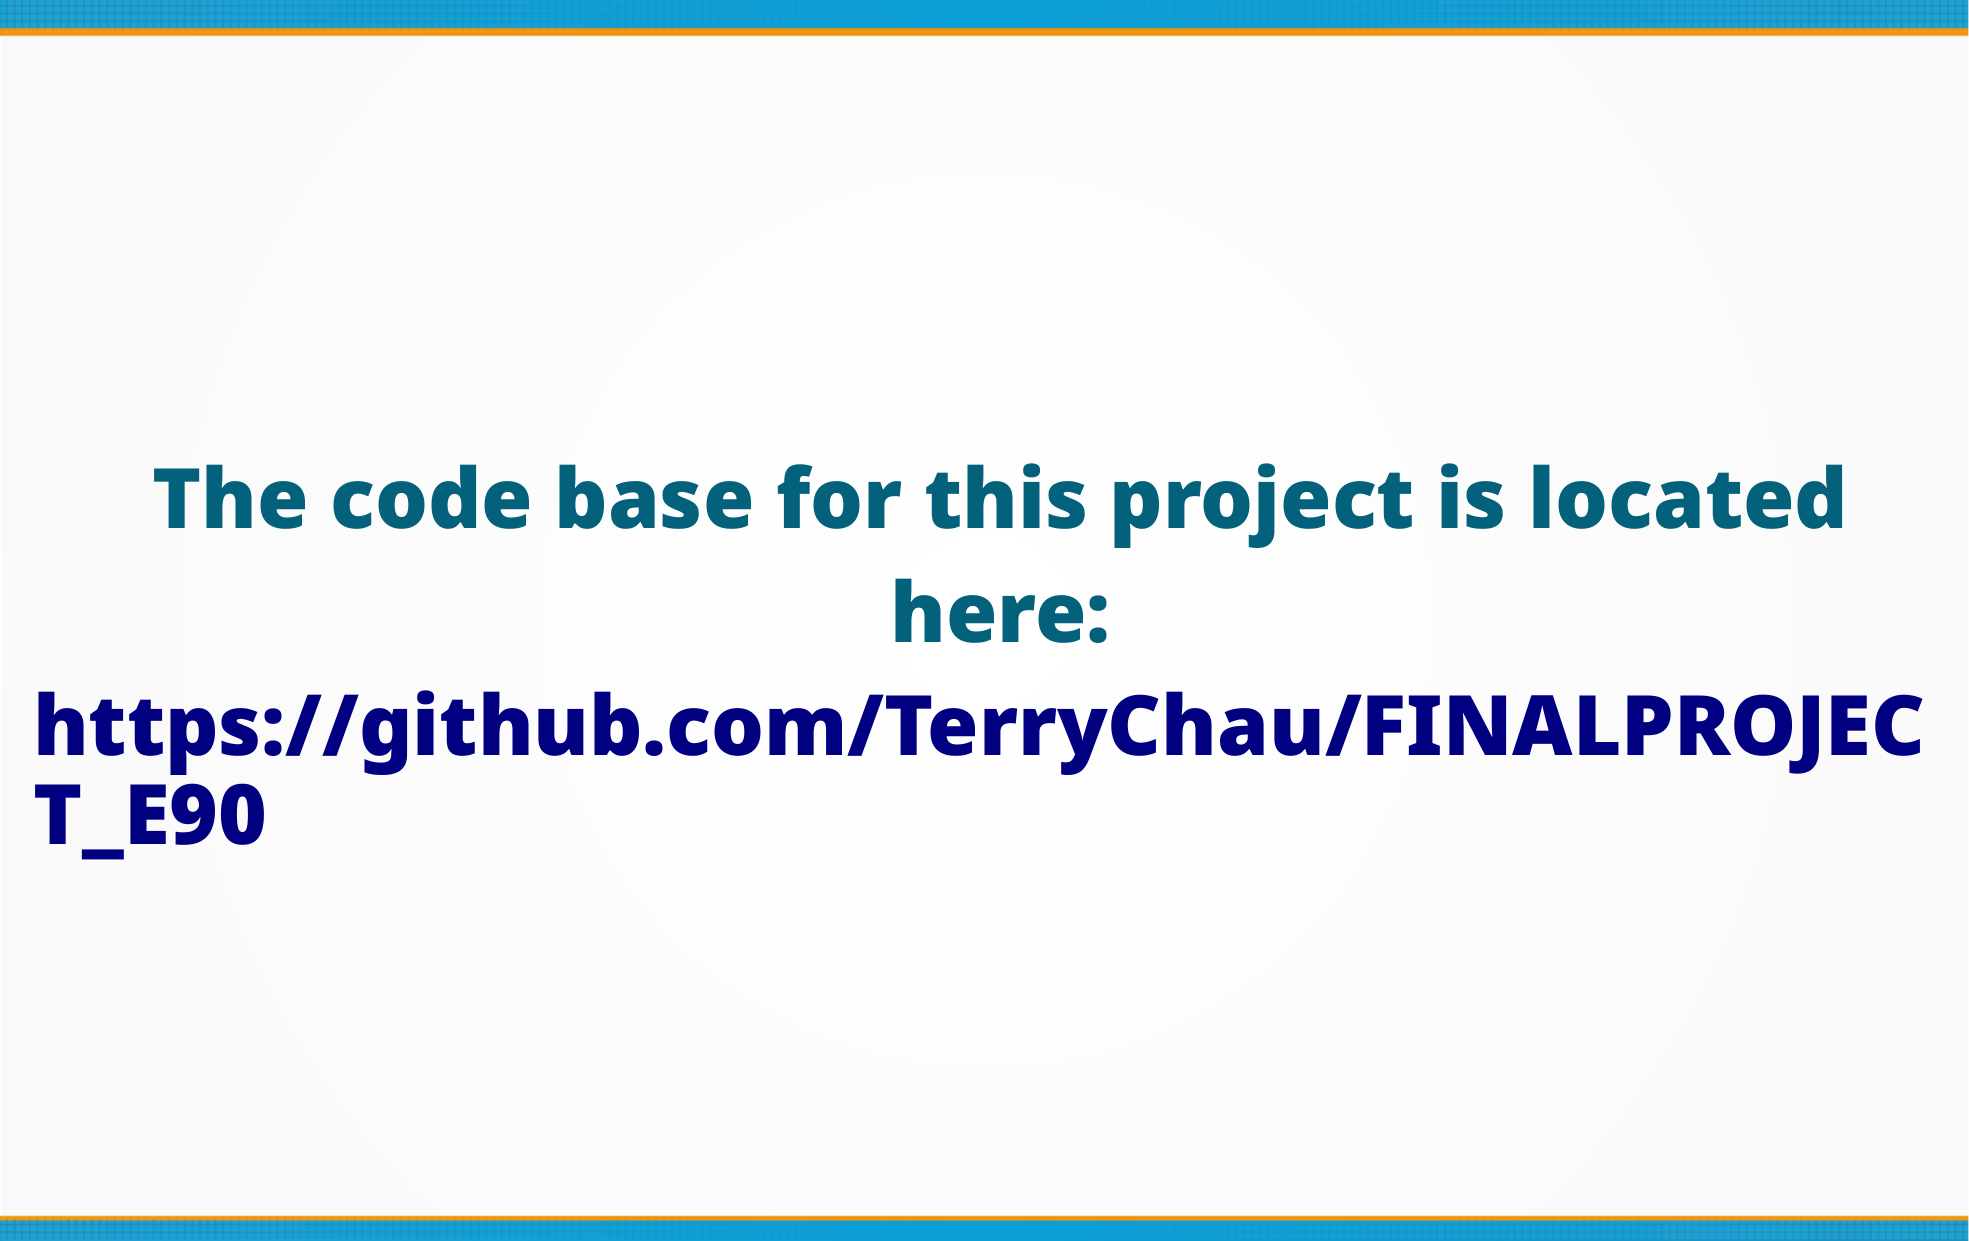

# The code base for this project is located here:
https://github.com/TerryChau/FINALPROJECT_E90